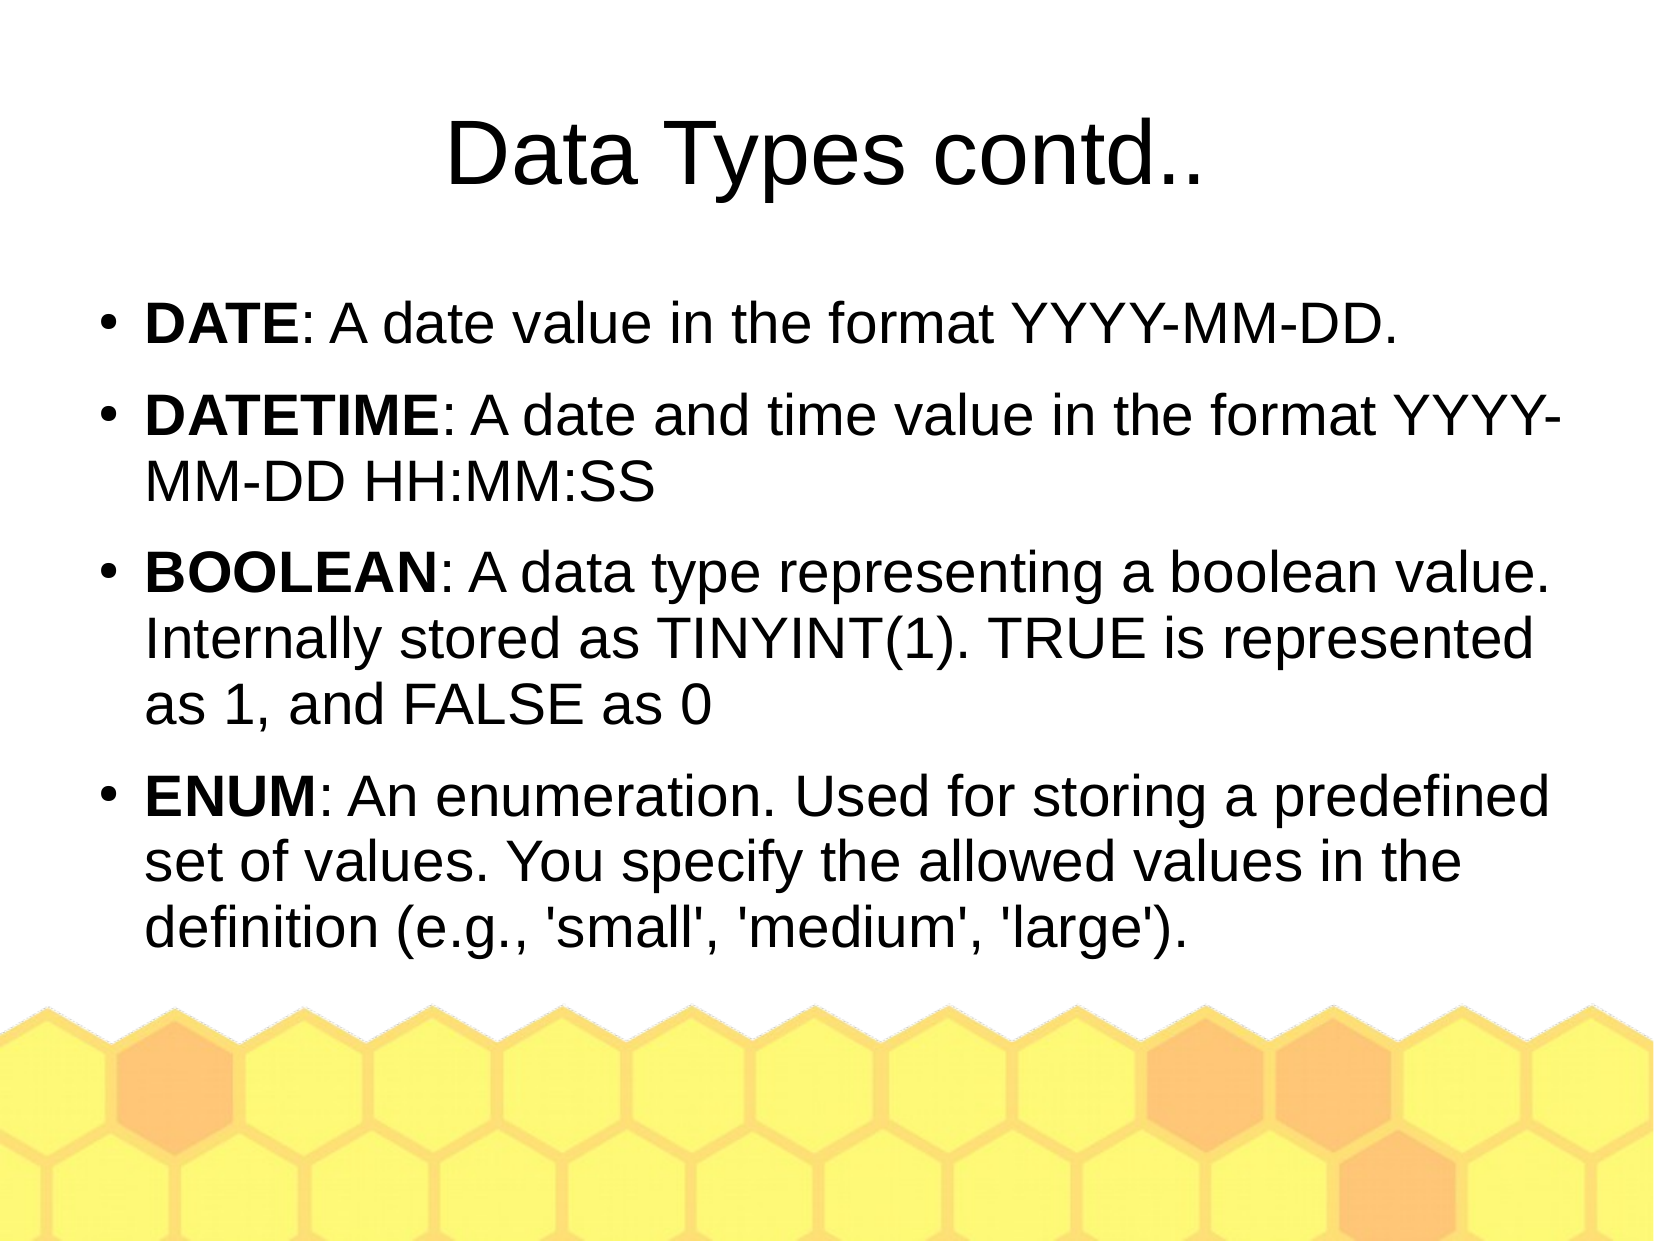

# Data Types contd..
DATE: A date value in the format YYYY-MM-DD.
DATETIME: A date and time value in the format YYYY-MM-DD HH:MM:SS
BOOLEAN: A data type representing a boolean value. Internally stored as TINYINT(1). TRUE is represented as 1, and FALSE as 0
ENUM: An enumeration. Used for storing a predefined set of values. You specify the allowed values in the definition (e.g., 'small', 'medium', 'large').